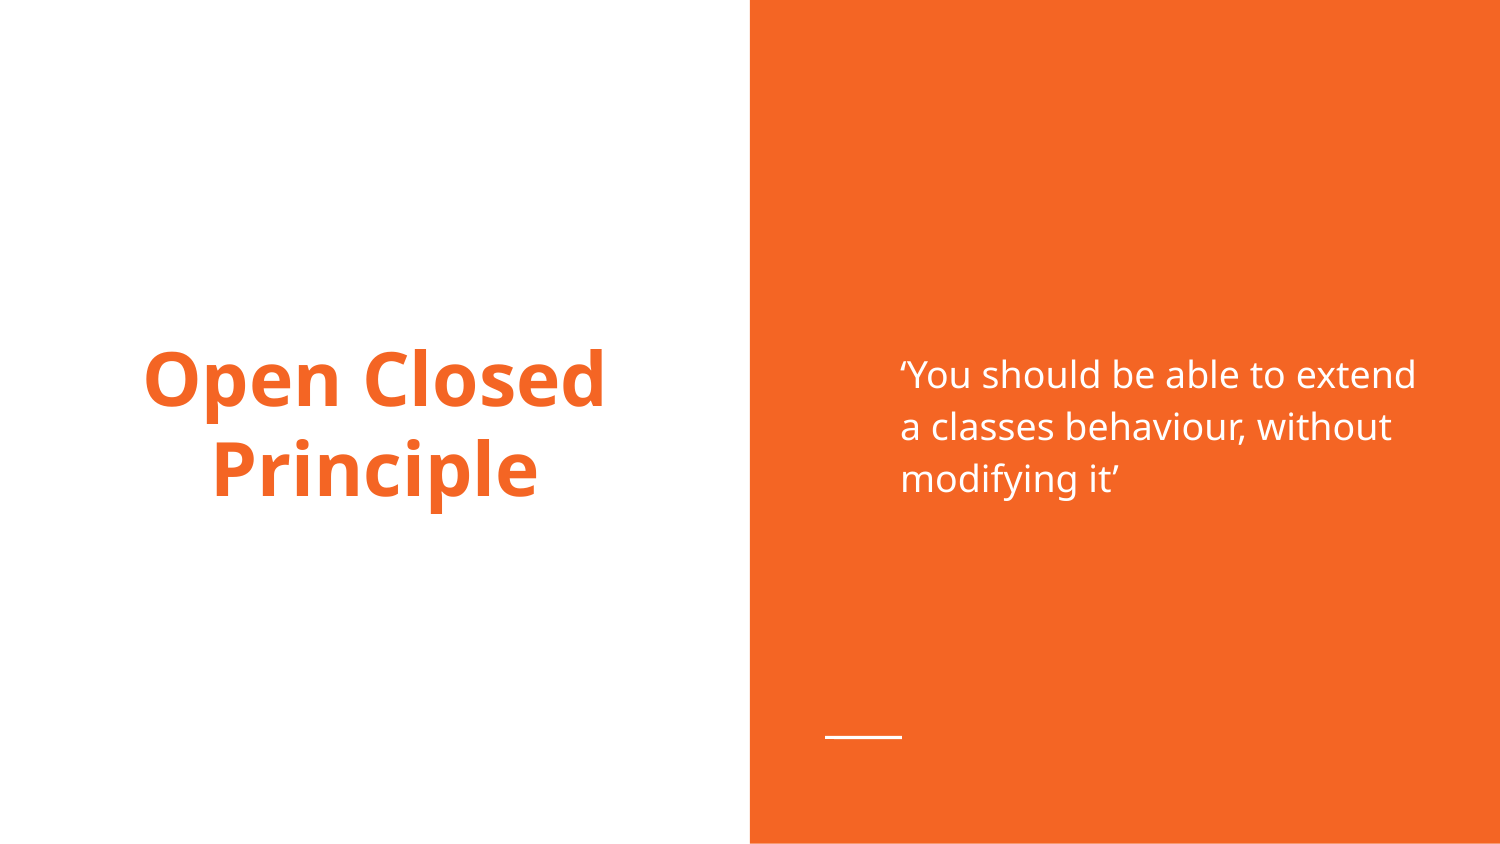

‘You should be able to extend a classes behaviour, without modifying it’
# Open Closed Principle